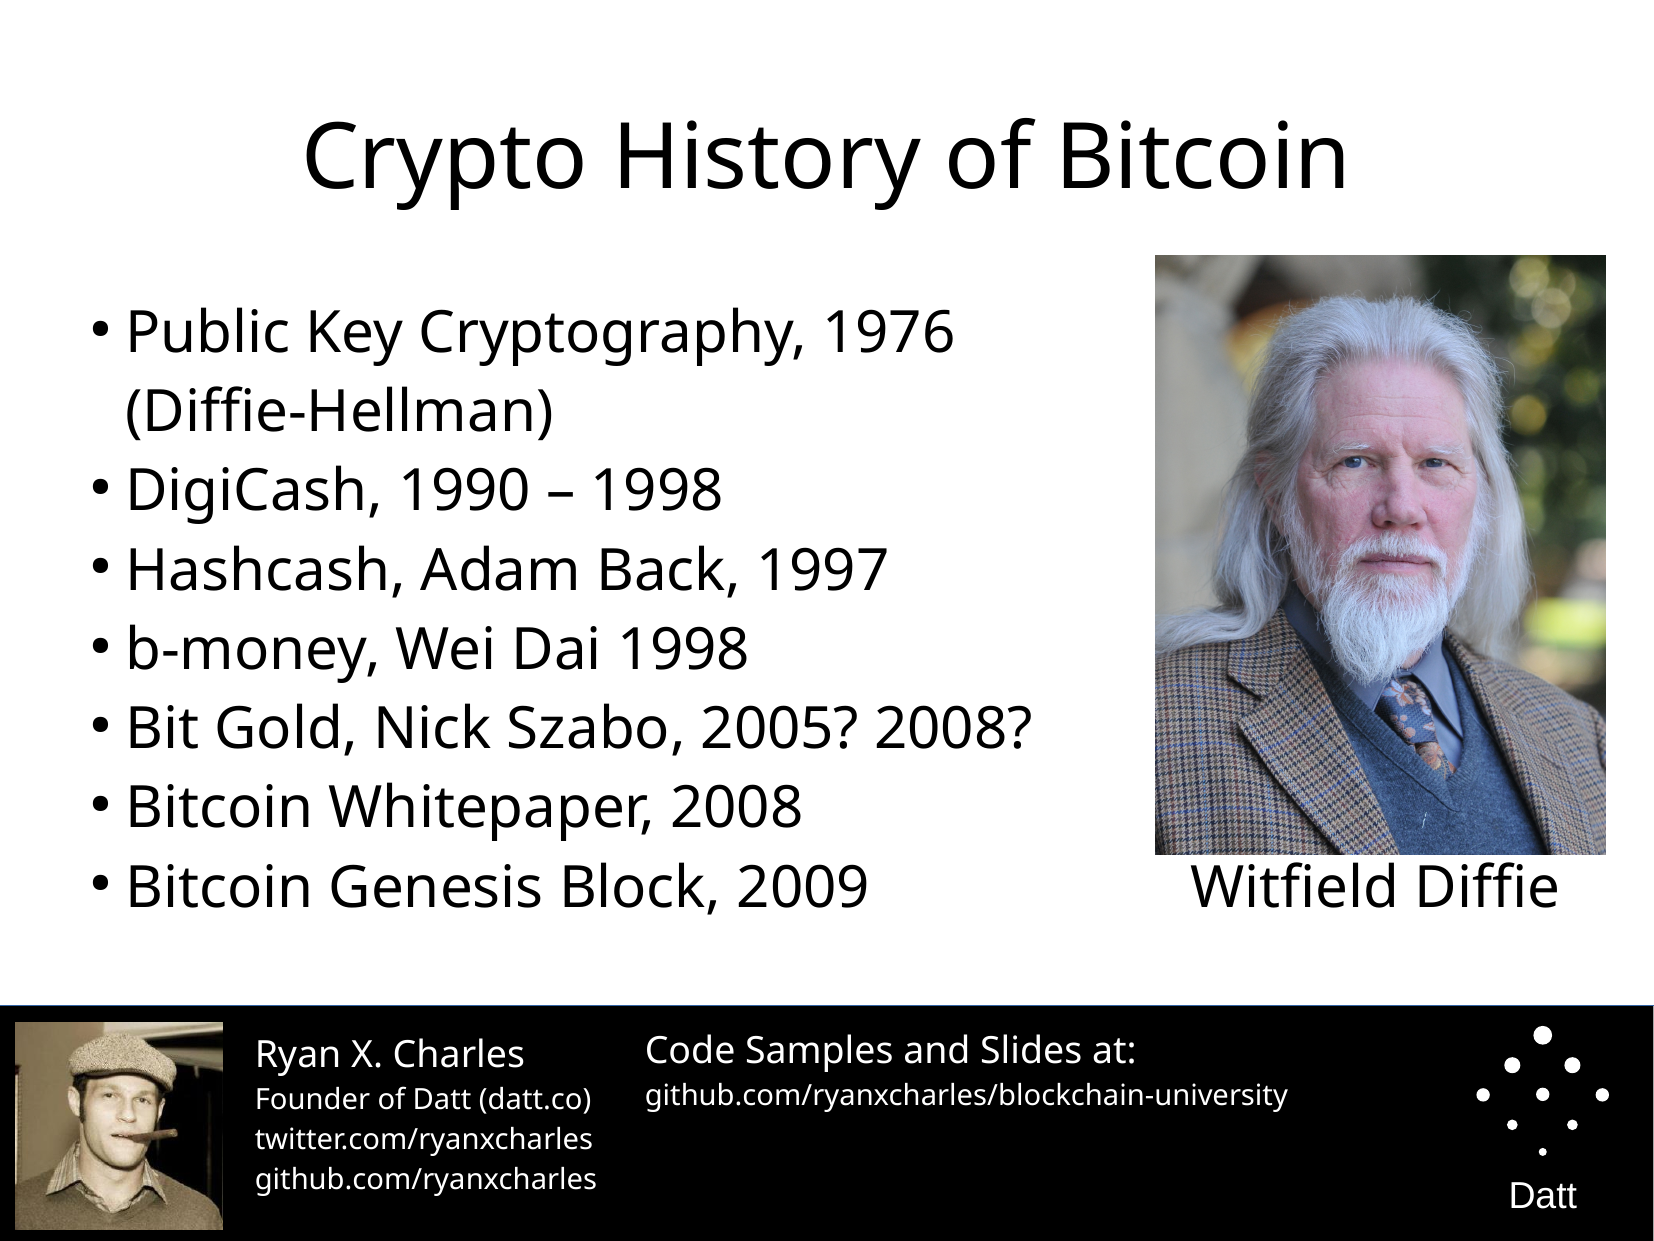

# Crypto History of Bitcoin
Public Key Cryptography, 1976 (Diffie-Hellman)
DigiCash, 1990 – 1998
Hashcash, Adam Back, 1997
b-money, Wei Dai 1998
Bit Gold, Nick Szabo, 2005? 2008?
Bitcoin Whitepaper, 2008
Bitcoin Genesis Block, 2009
Witfield Diffie
Code Samples and Slides at:
github.com/ryanxcharles/blockchain-university
Ryan X. Charles
Founder of Datt (datt.co)
twitter.com/ryanxcharles
github.com/ryanxcharles
Datt